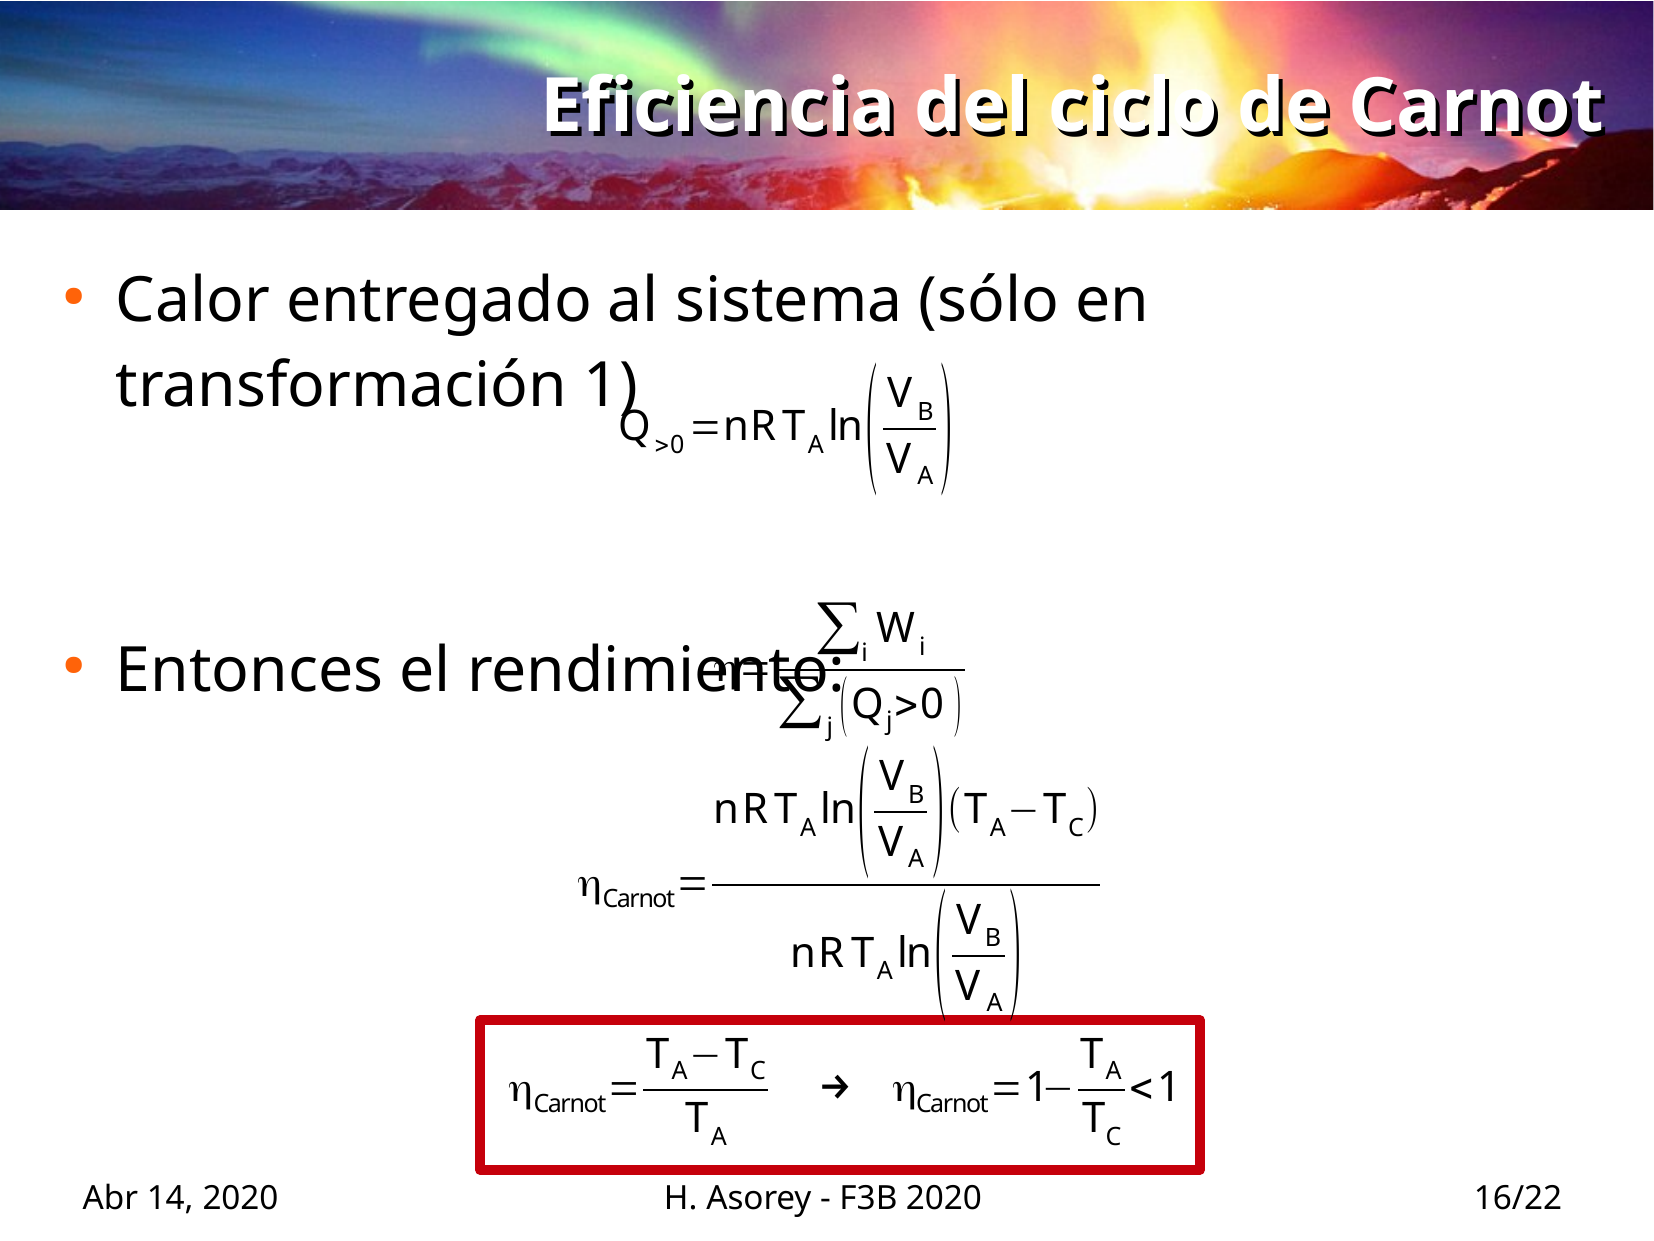

# Eficiencia del ciclo de Carnot
Calor entregado al sistema (sólo en transformación 1)
Entonces el rendimiento:
Abr 14, 2020
H. Asorey - F3B 2020
16